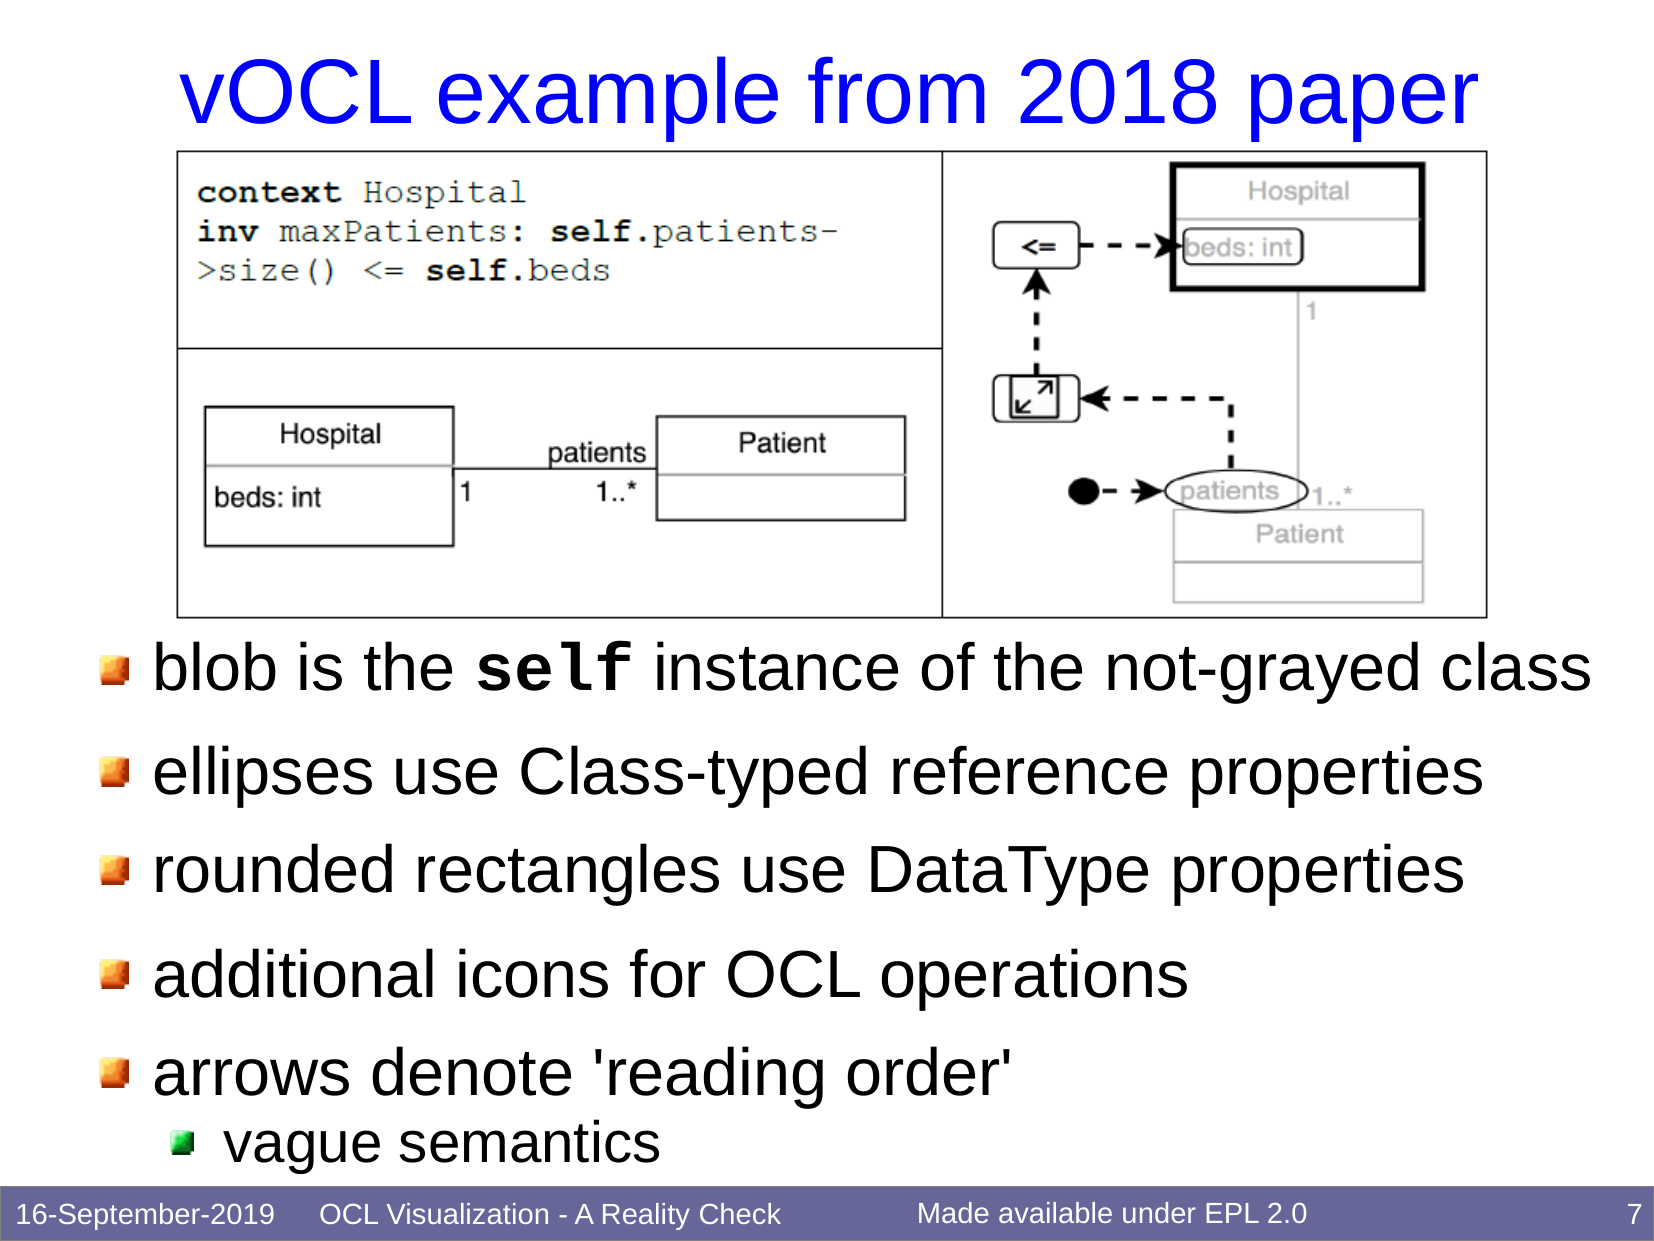

# vOCL example from 2018 paper
blob is the self instance of the not-grayed class
ellipses use Class-typed reference properties
rounded rectangles use DataType properties
additional icons for OCL operations
arrows denote 'reading order'
vague semantics
16-September-2019
OCL Visualization - A Reality Check
7